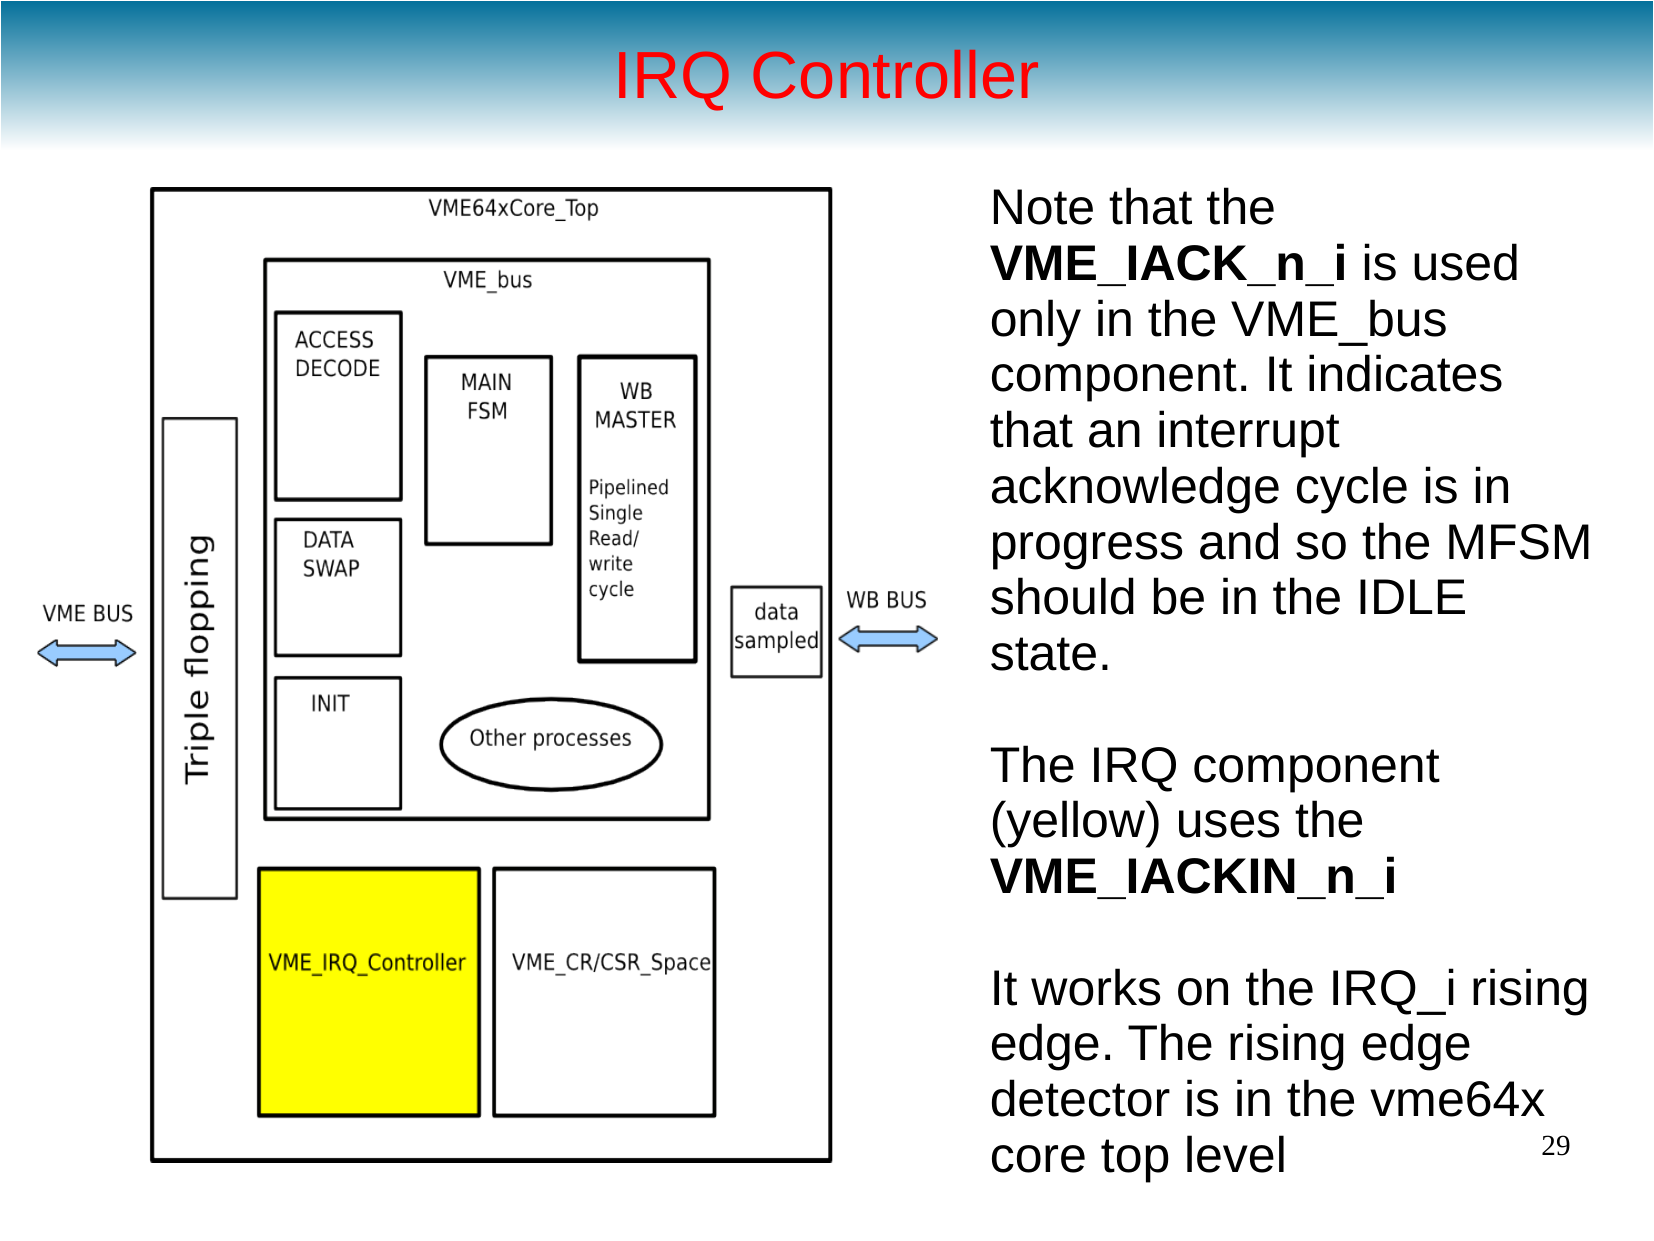

IRQ Controller
Note that the VME_IACK_n_i is used only in the VME_bus component. It indicates that an interrupt acknowledge cycle is in progress and so the MFSM should be in the IDLE state.
The IRQ component (yellow) uses the VME_IACKIN_n_i
It works on the IRQ_i rising edge. The rising edge detector is in the vme64x core top level
29